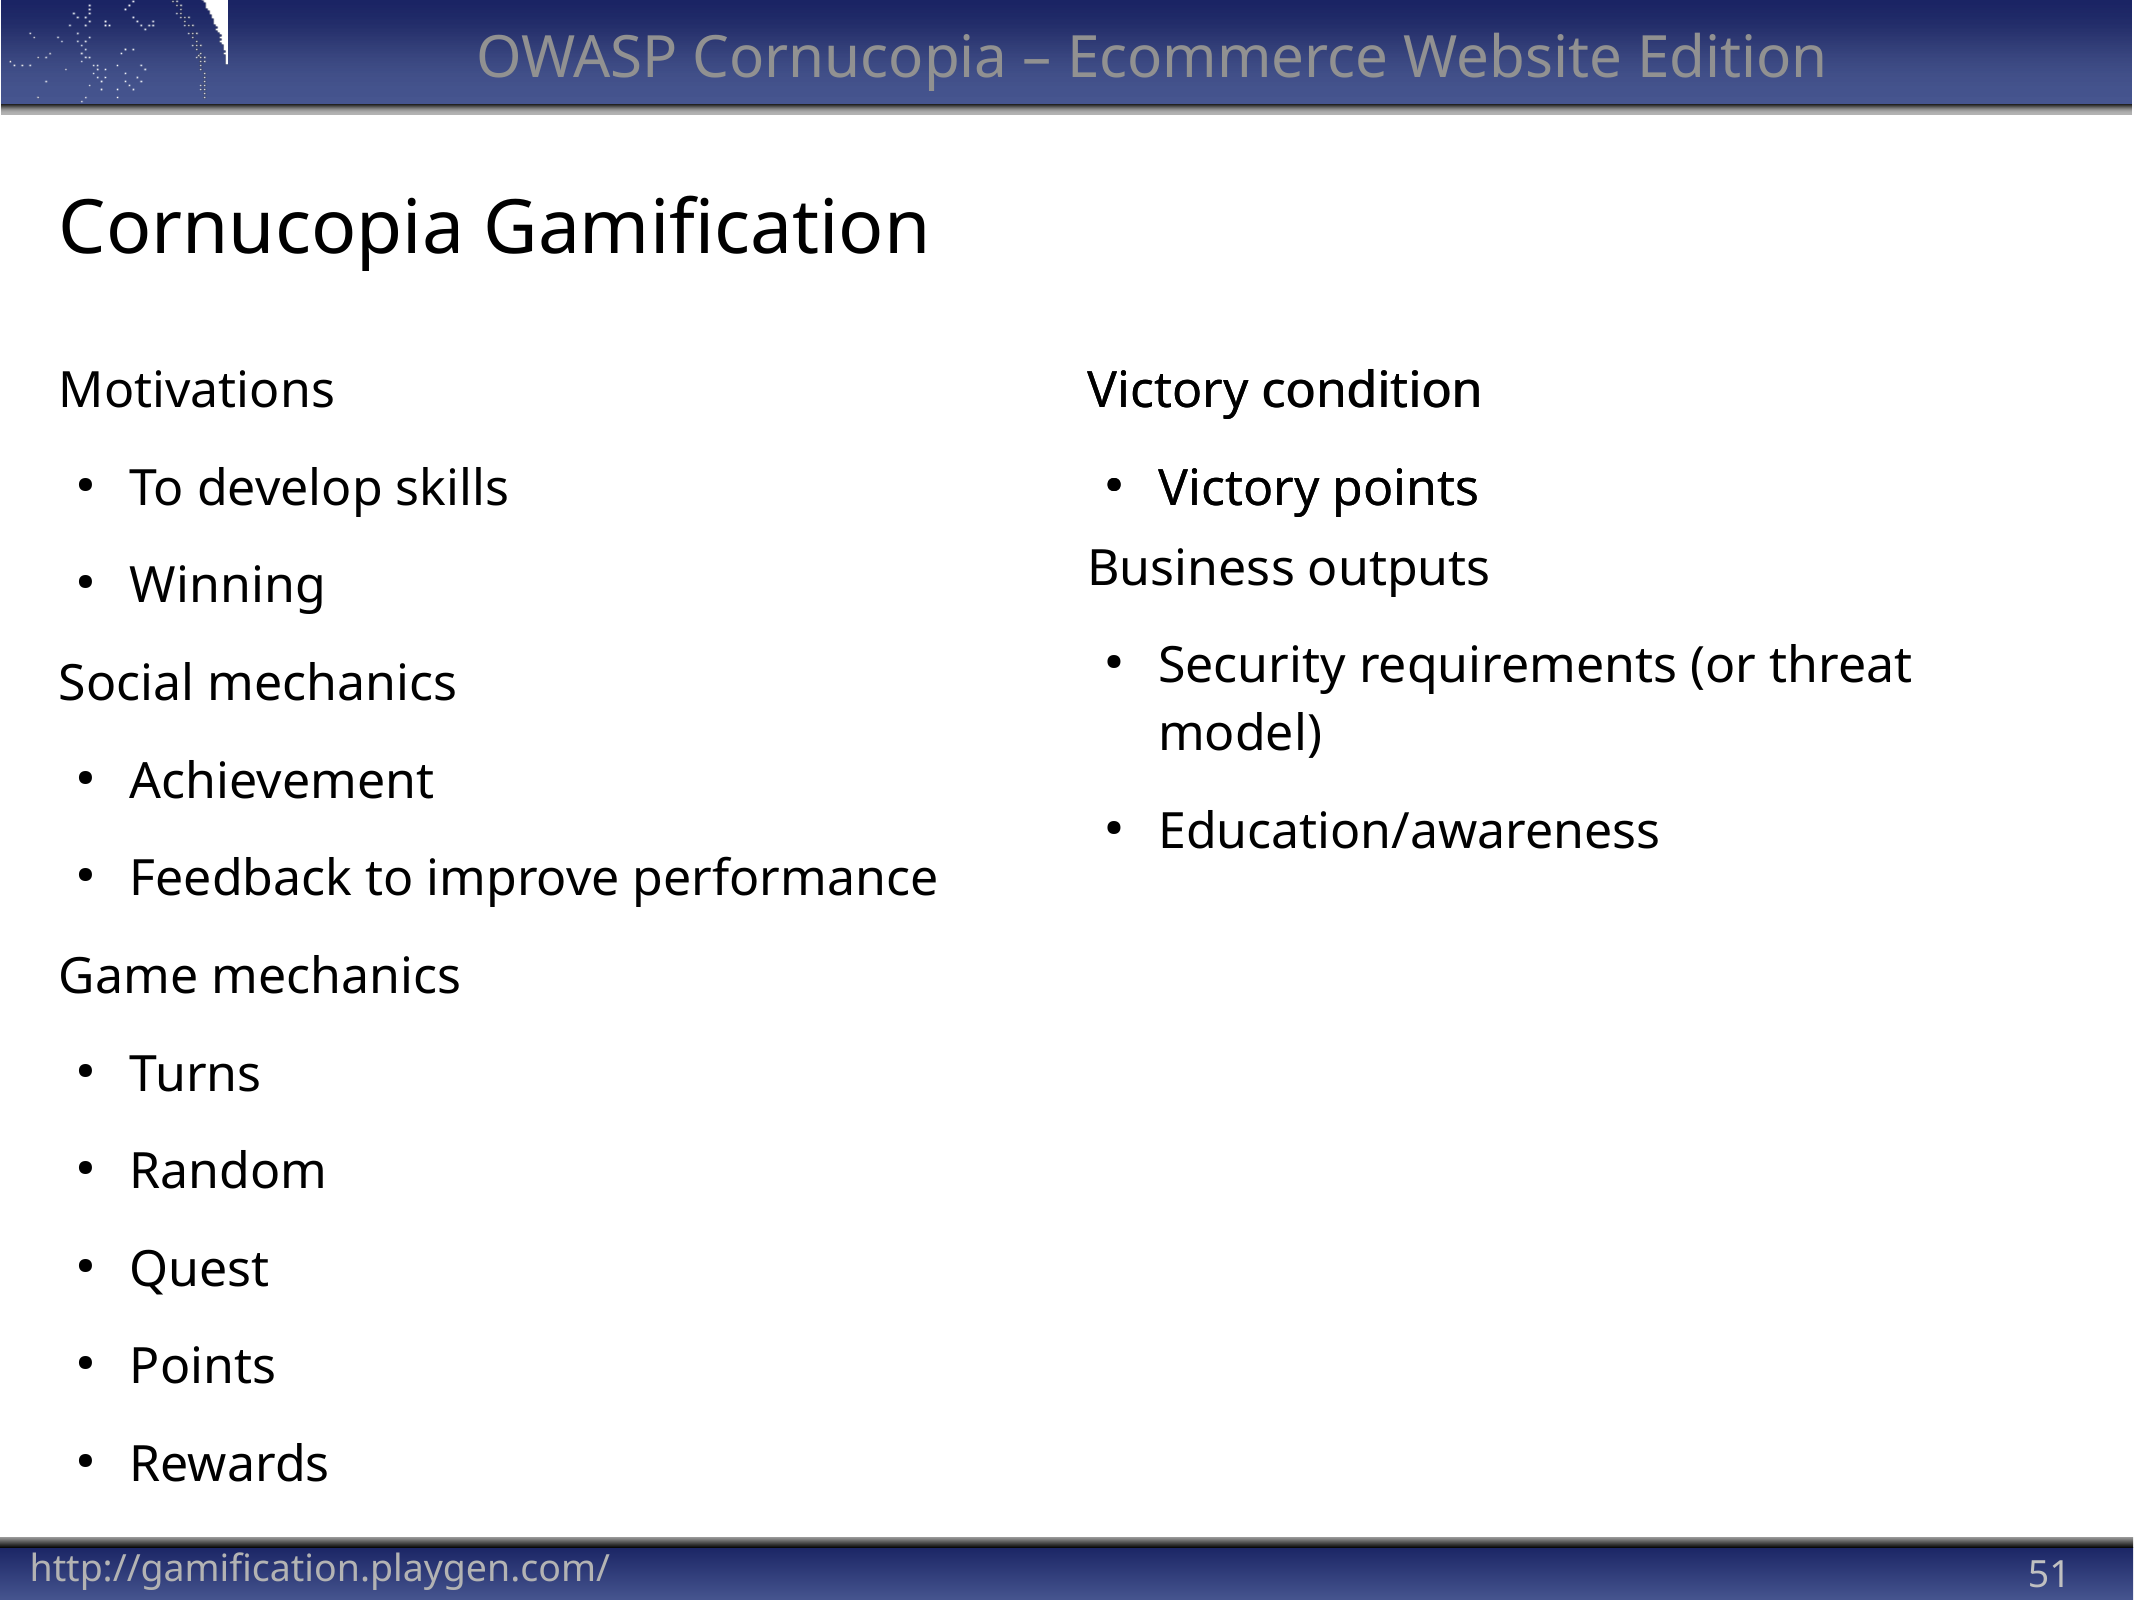

# Cornucopia Gamification
Motivations
To develop skills
Winning
Social mechanics
Achievement
Feedback to improve performance
Game mechanics
Turns
Random
Quest
Points
Rewards
Victory condition
Victory points
Victory condition
Victory points
Business outputs
Security requirements (or threat model)
Education/awareness
http://gamification.playgen.com/